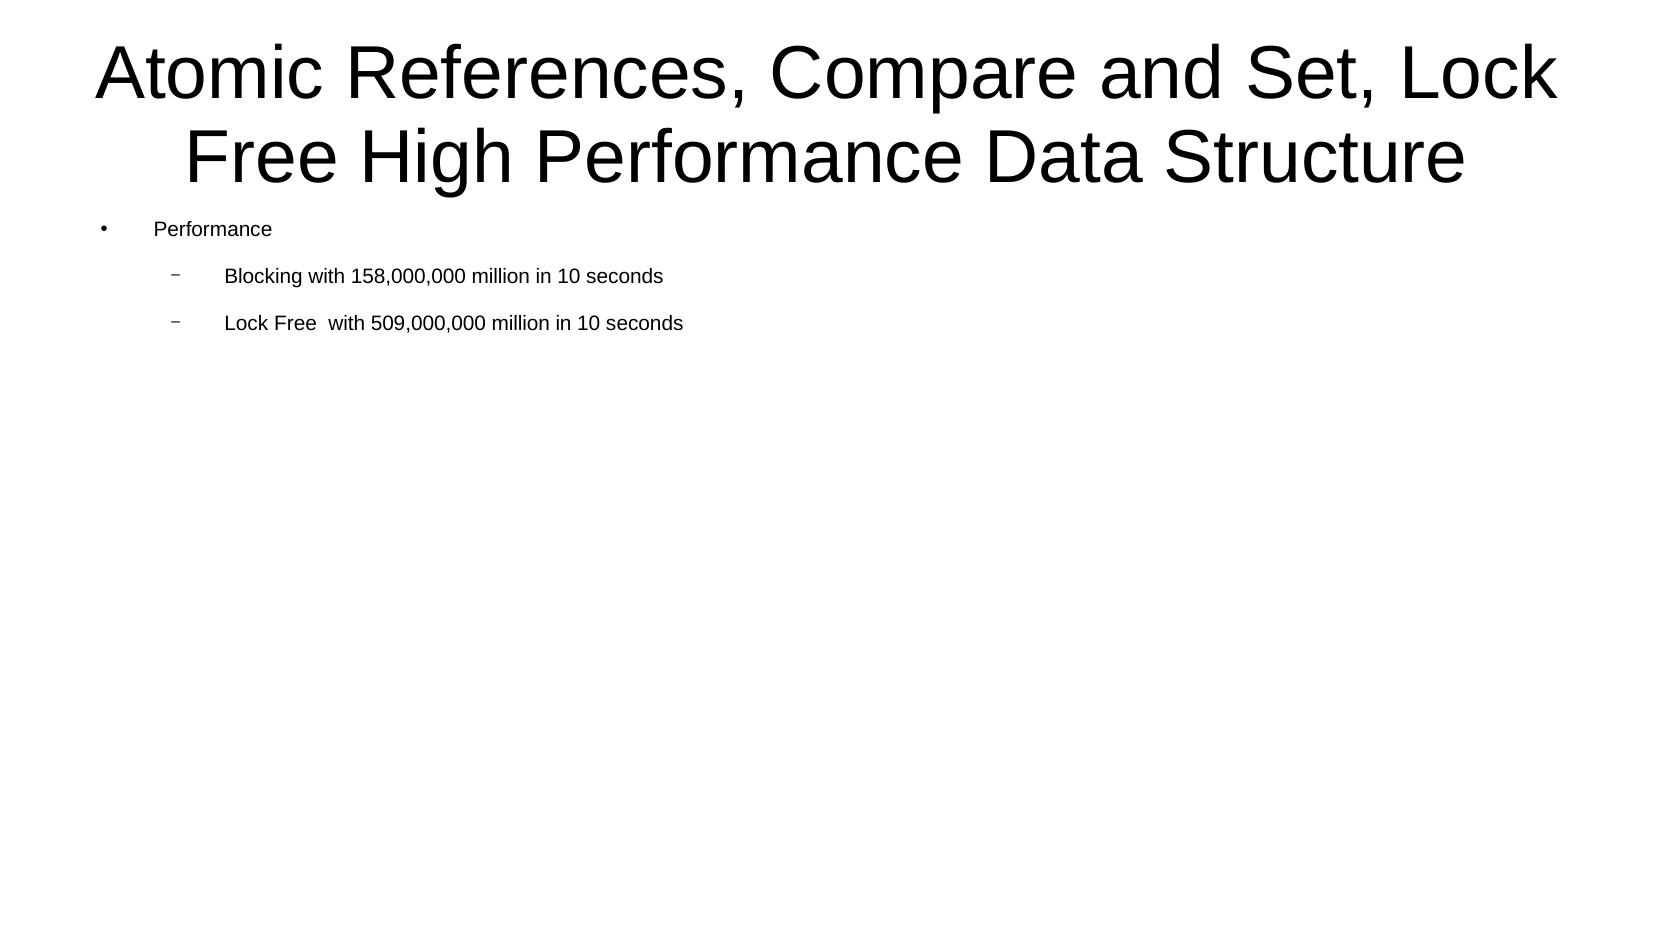

# Atomic References, Compare and Set, Lock Free High Performance Data Structure
Performance
Blocking with 158,000,000 million in 10 seconds
Lock Free with 509,000,000 million in 10 seconds